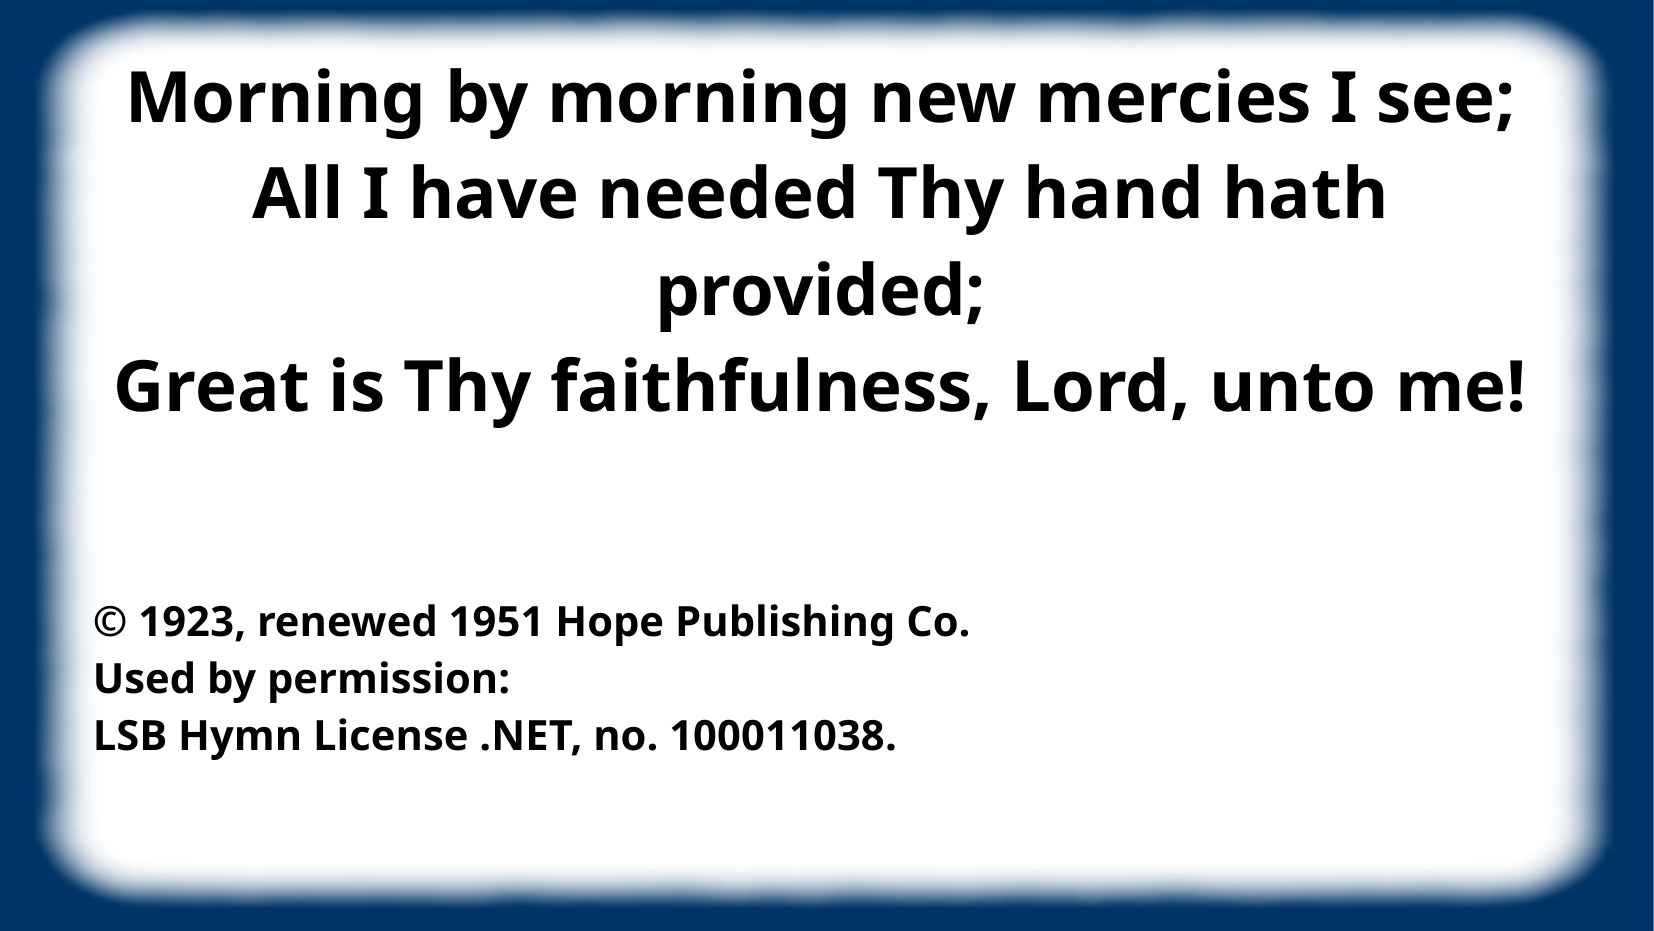

Morning by morning new mercies I see;
All I have needed Thy hand hath provided;
Great is Thy faithfulness, Lord, unto me!
© 1923, renewed 1951 Hope Publishing Co.
Used by permission:
LSB Hymn License .NET, no. 100011038.